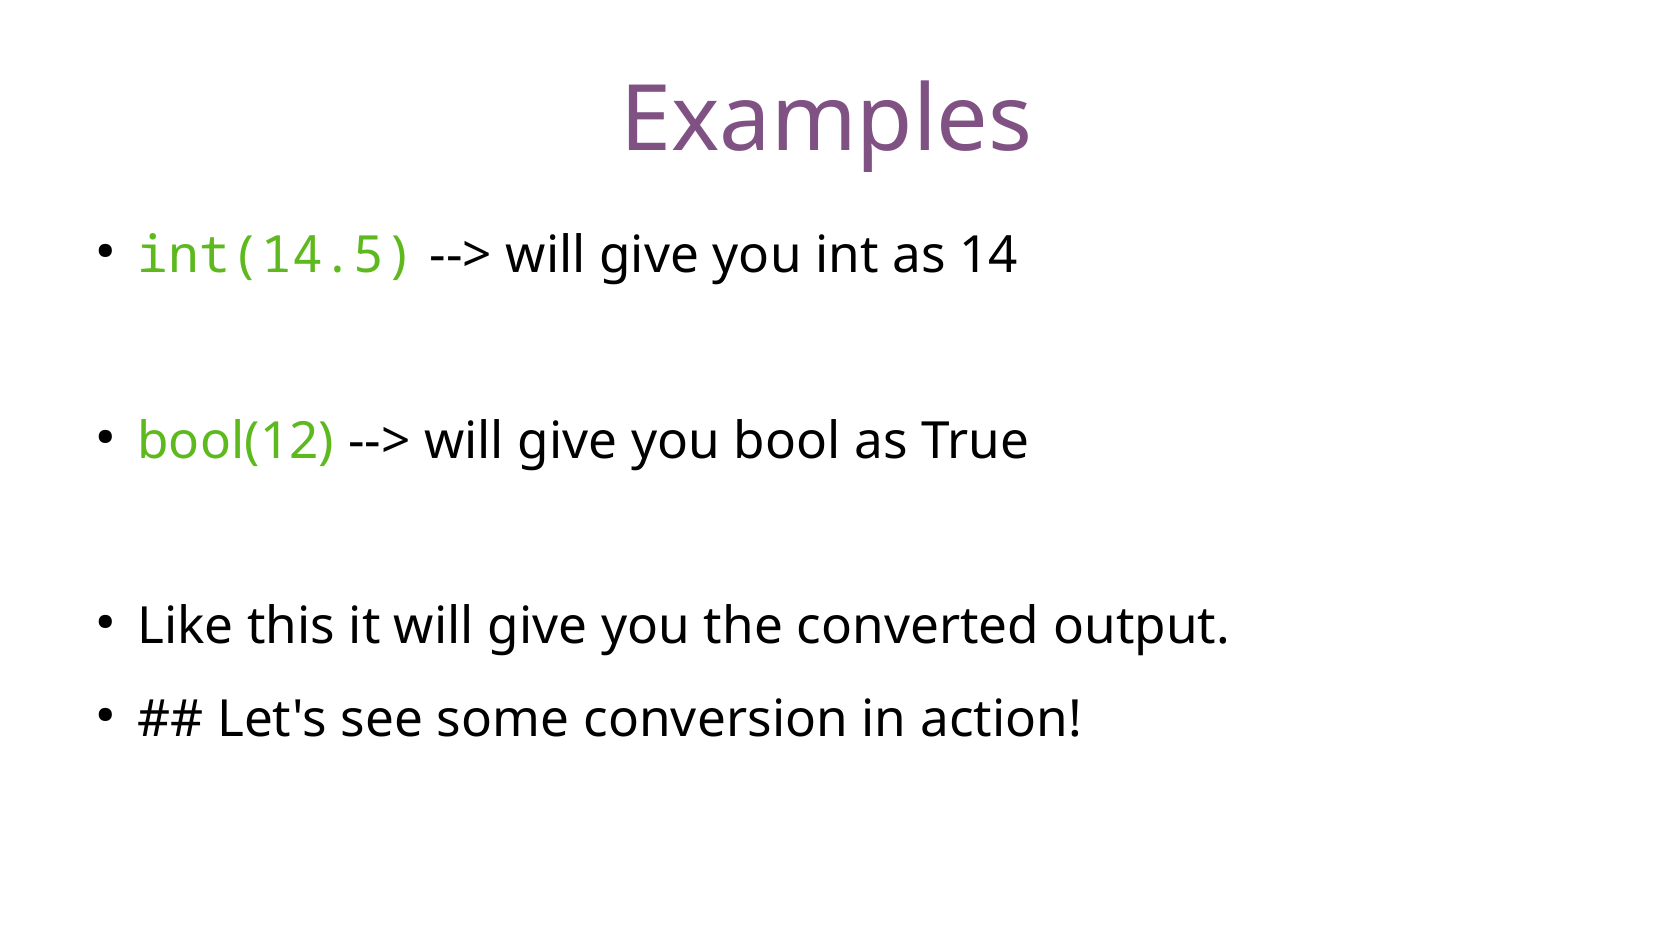

# Examples
int(14.5) --> will give you int as 14
bool(12) --> will give you bool as True
Like this it will give you the converted output.
## Let's see some conversion in action!